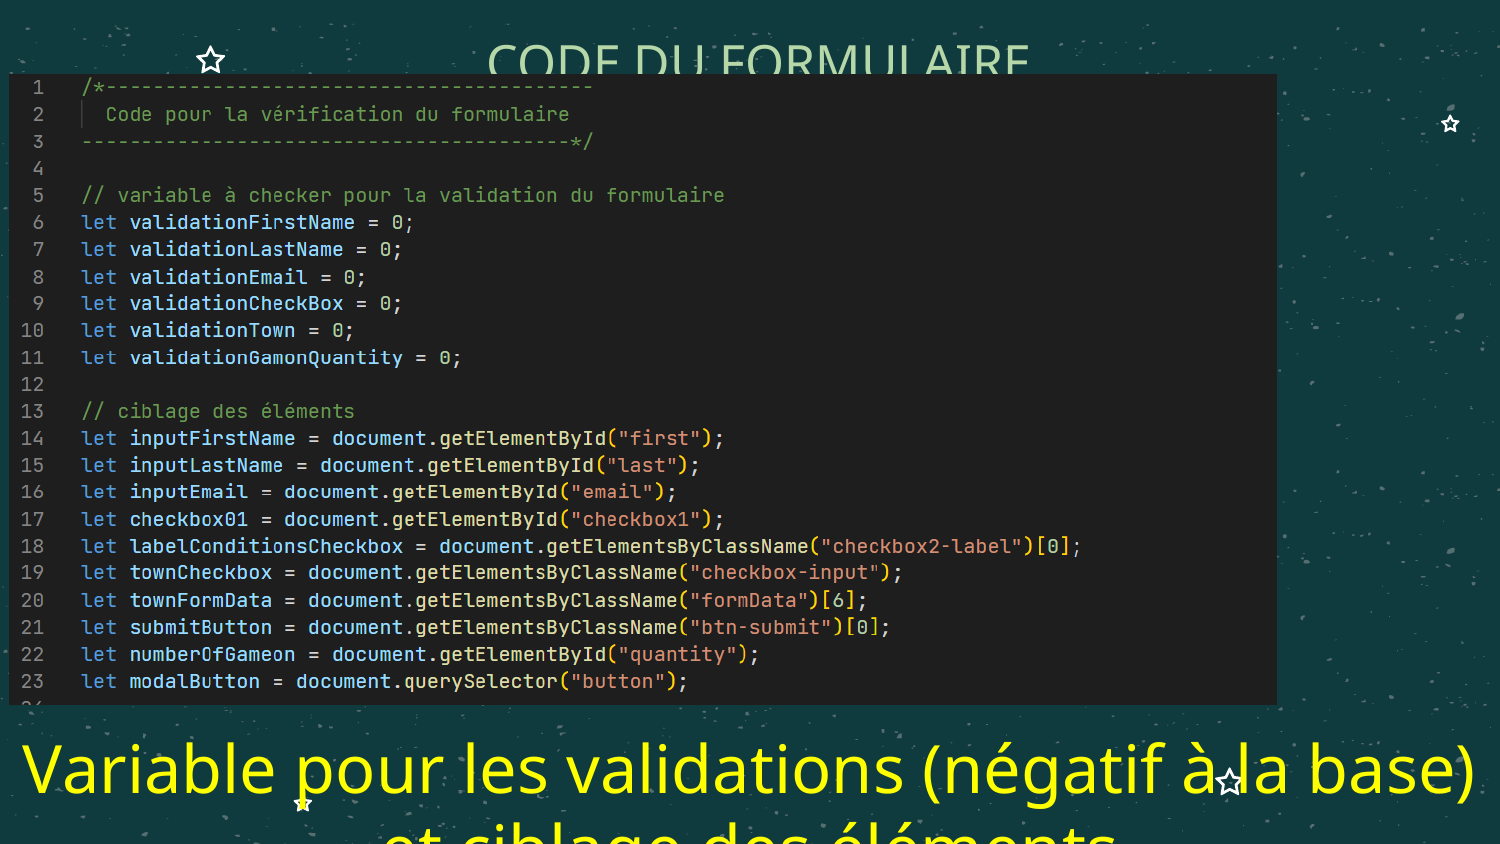

# CODE DU FORMULAIRE
Variable pour les validations (négatif à la base) et ciblage des éléments